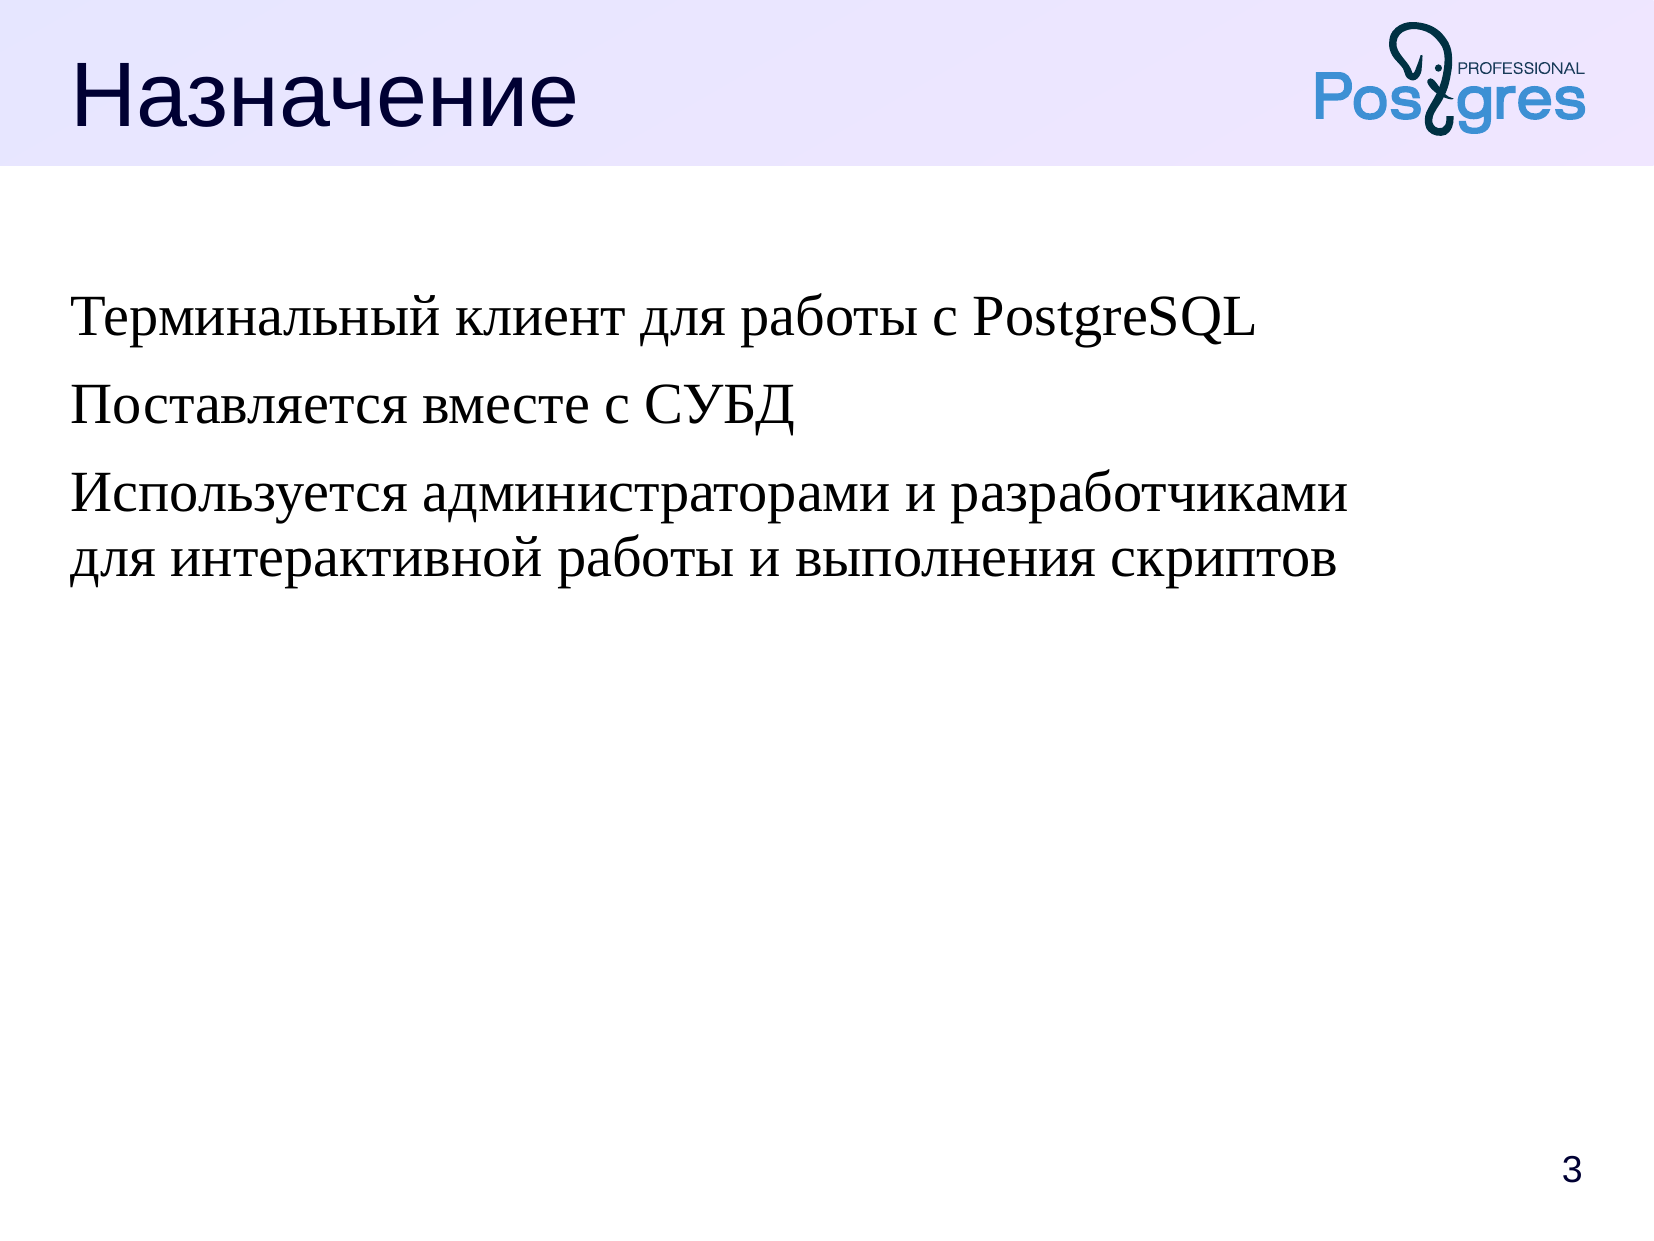

# Назначение
Терминальный клиент для работы с PostgreSQL
Поставляется вместе с СУБД
Используется администраторами и разработчиками
для интерактивной работы и выполнения скриптов